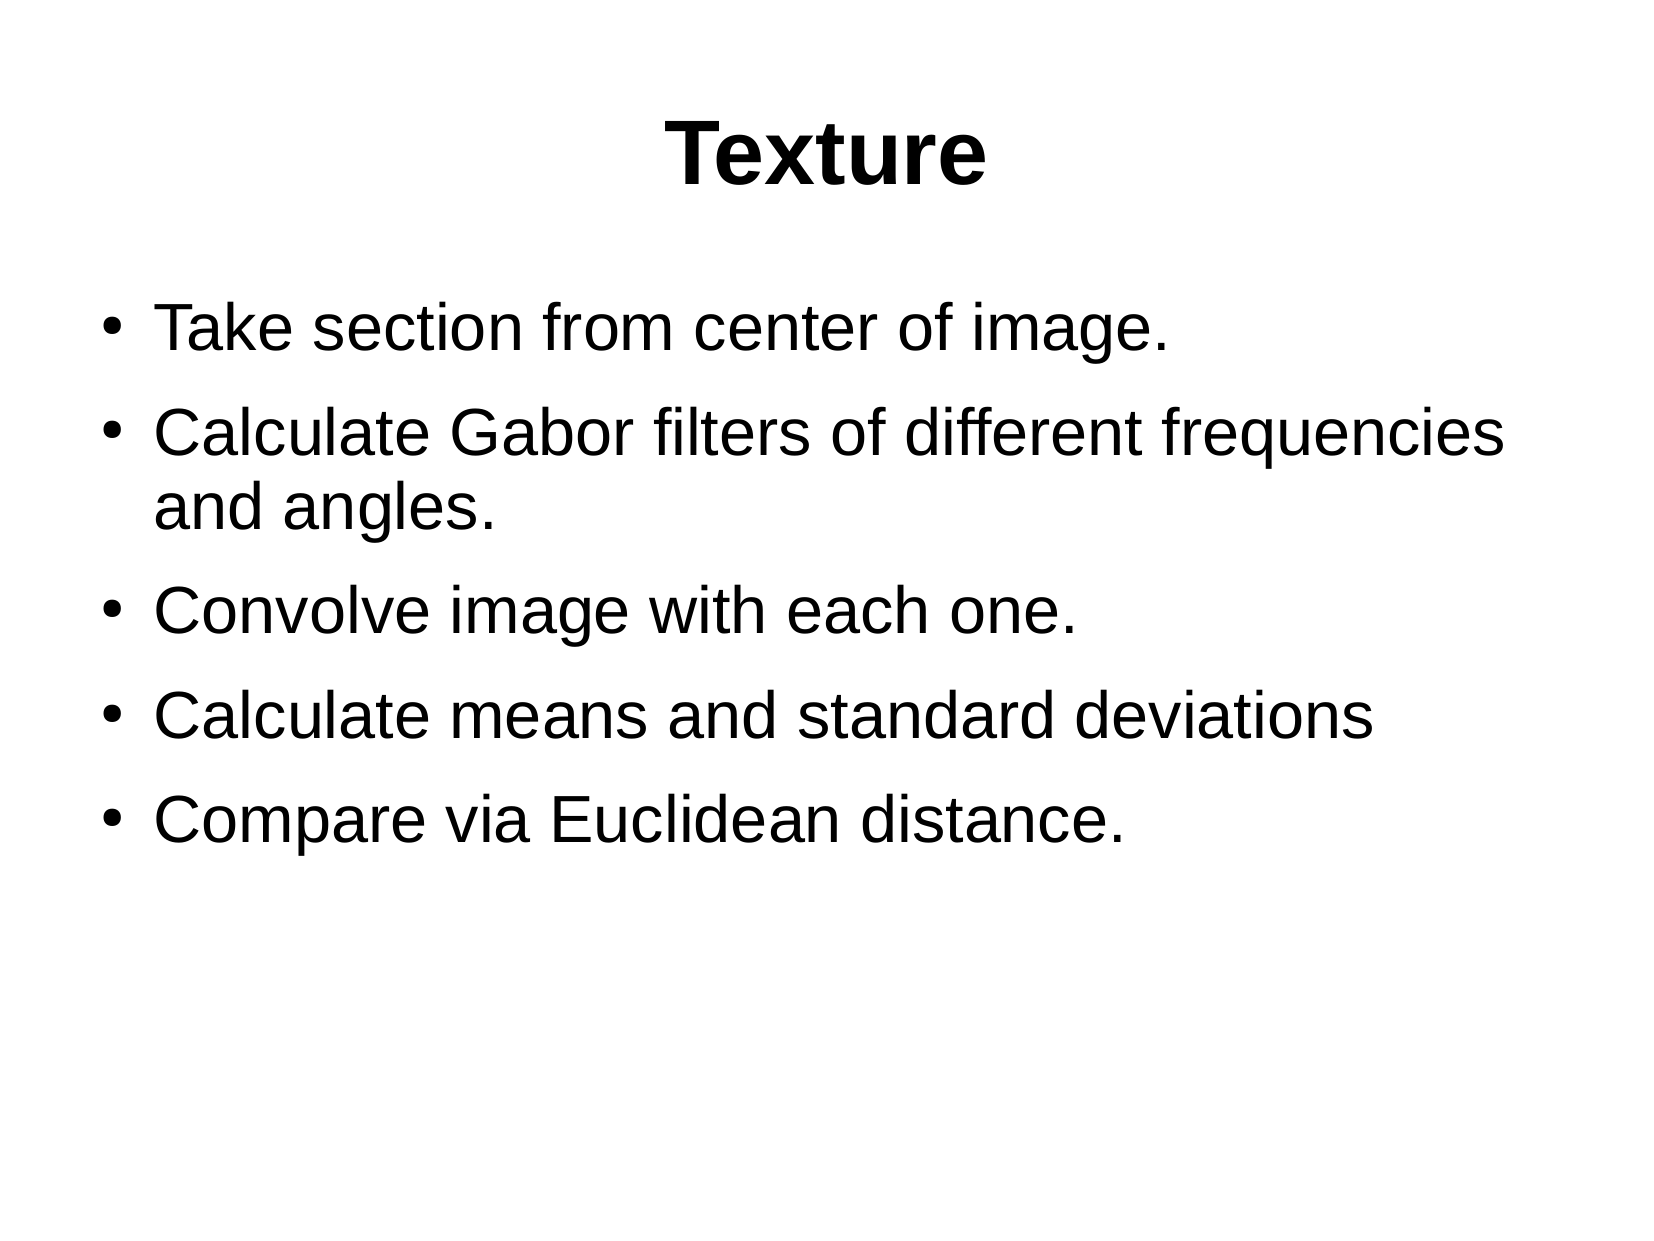

# Texture
Take section from center of image.
Calculate Gabor filters of different frequencies and angles.
Convolve image with each one.
Calculate means and standard deviations
Compare via Euclidean distance.